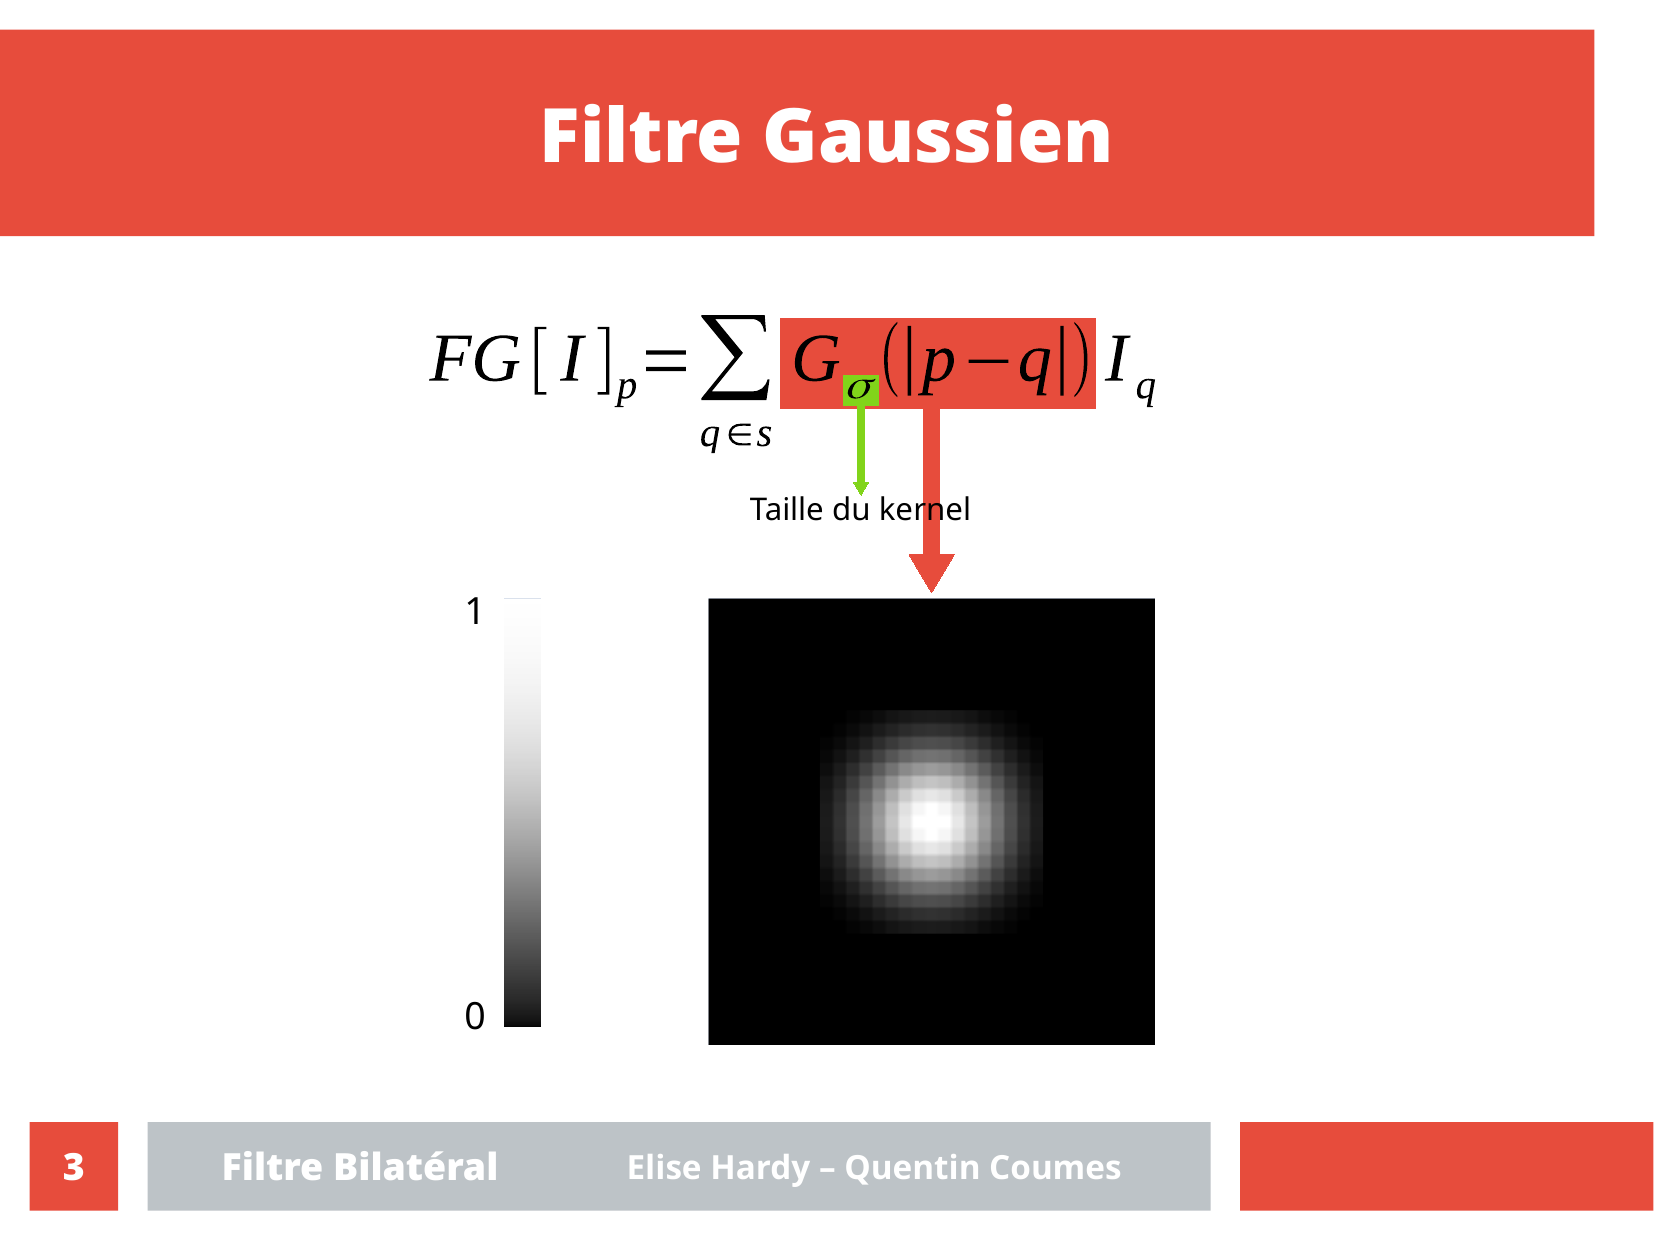

# Filtre Gaussien
Taille du kernel
1
0
3